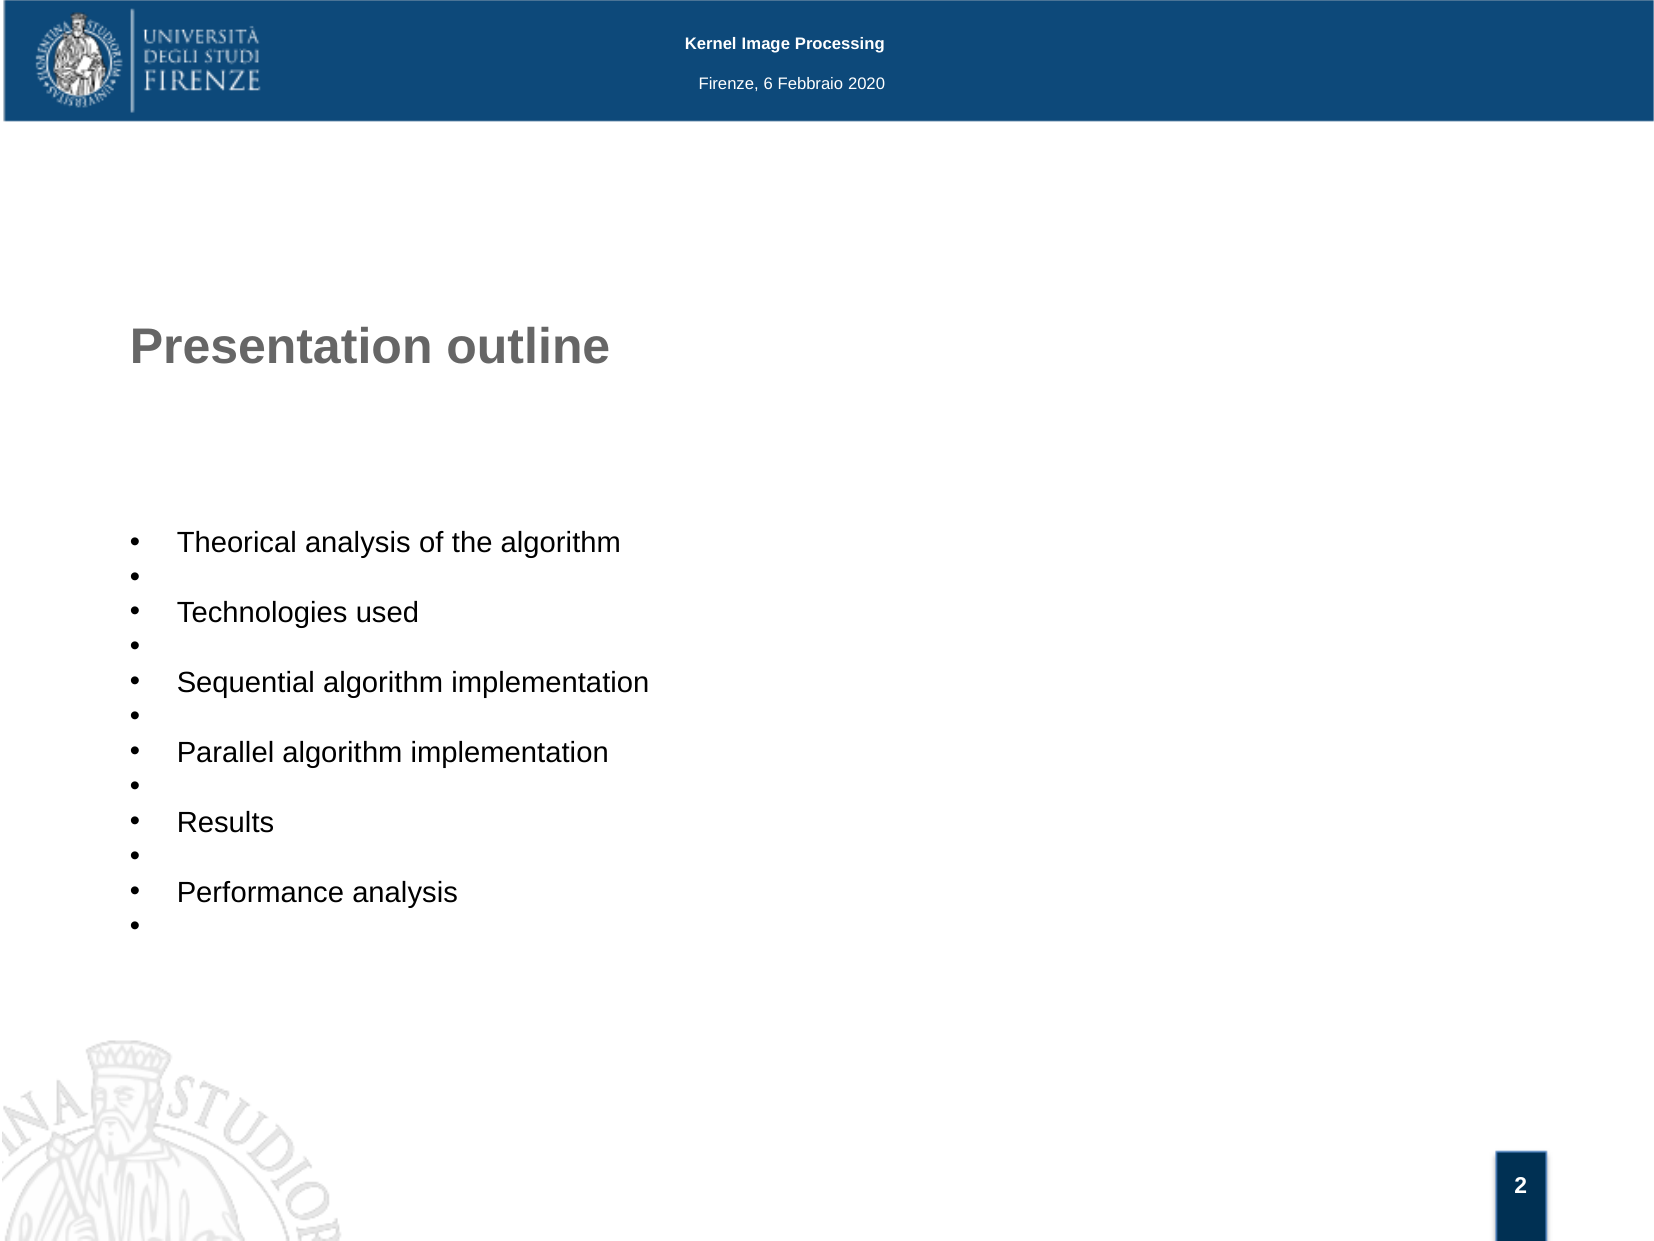

Kernel Image Processing
Firenze, 6 Febbraio 2020
Presentation outline
Theorical analysis of the algorithm
Technologies used
Sequential algorithm implementation
Parallel algorithm implementation
Results
Performance analysis
2